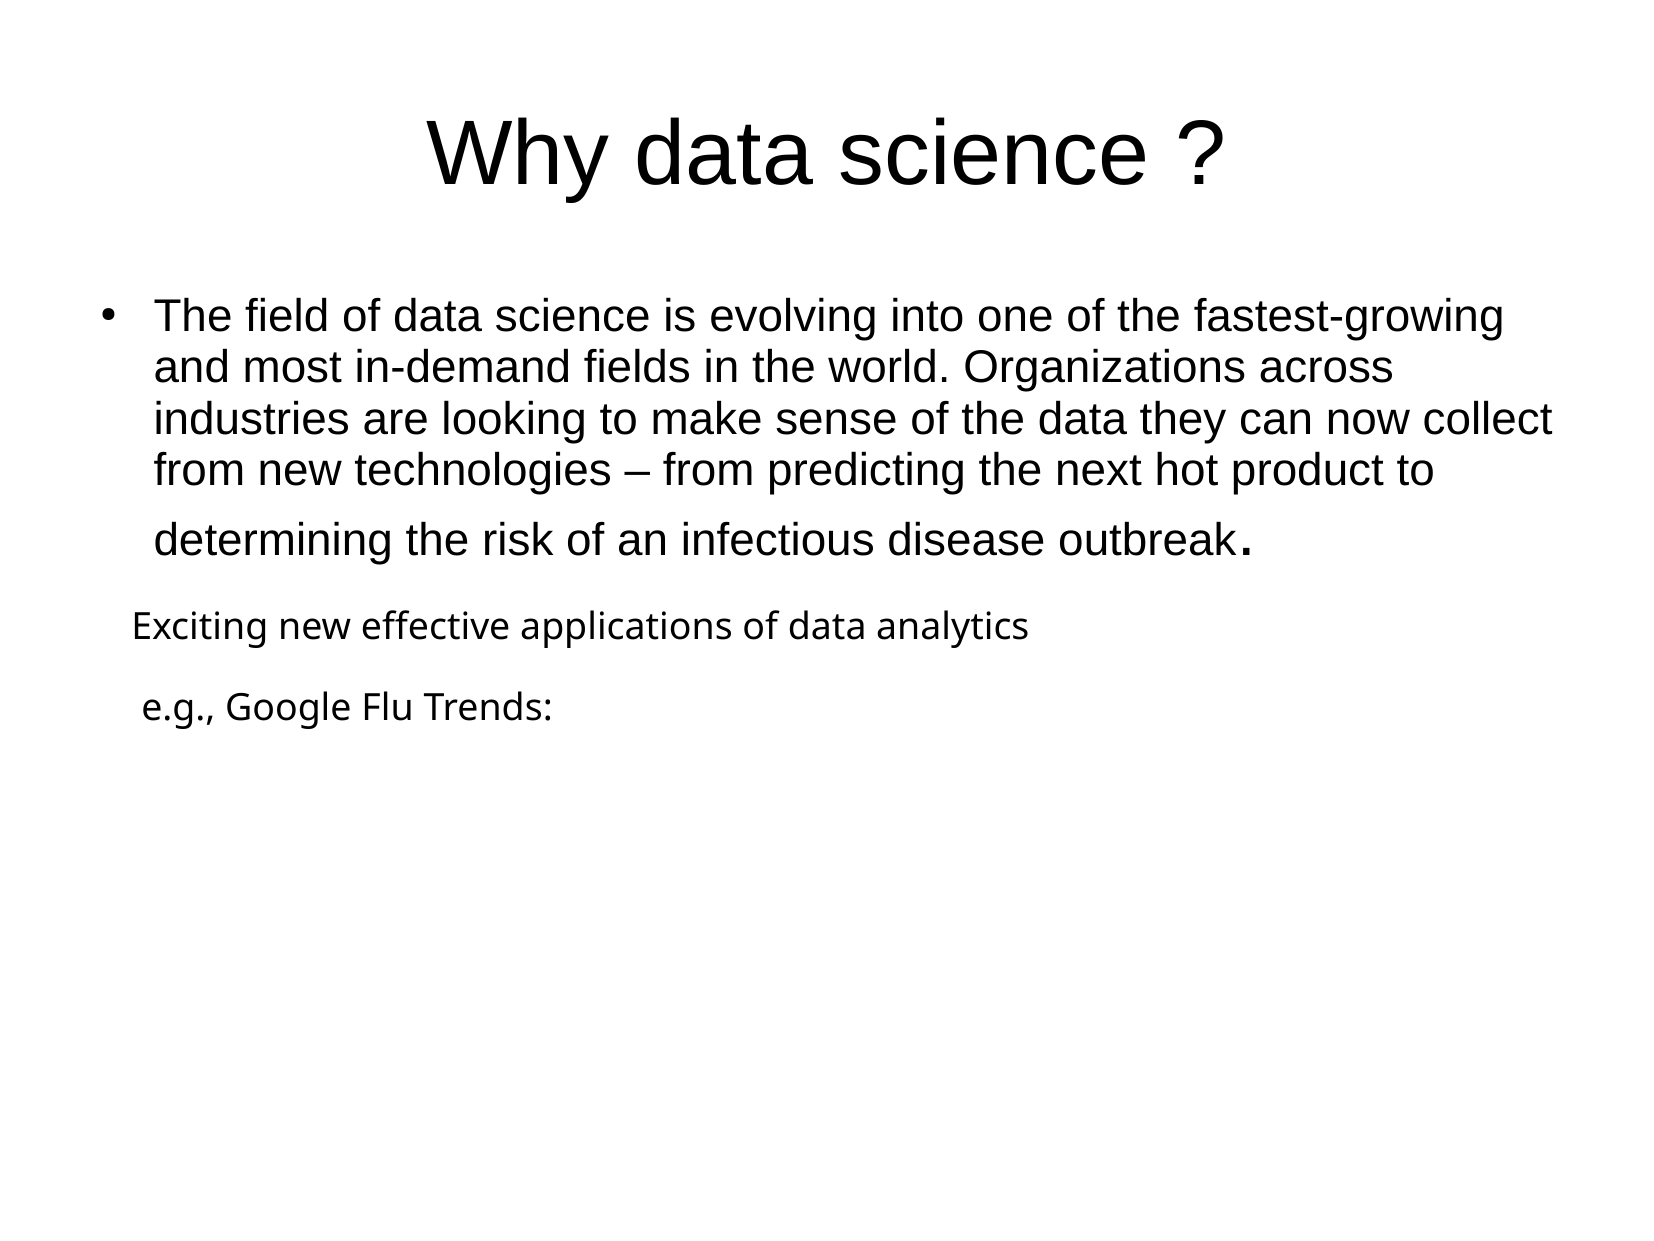

# Why data science ?
The field of data science is evolving into one of the fastest-growing and most in-demand fields in the world. Organizations across industries are looking to make sense of the data they can now collect from new technologies – from predicting the next hot product to determining the risk of an infectious disease outbreak.
 Exciting new effective applications of data analytics
 e.g., Google Flu Trends: